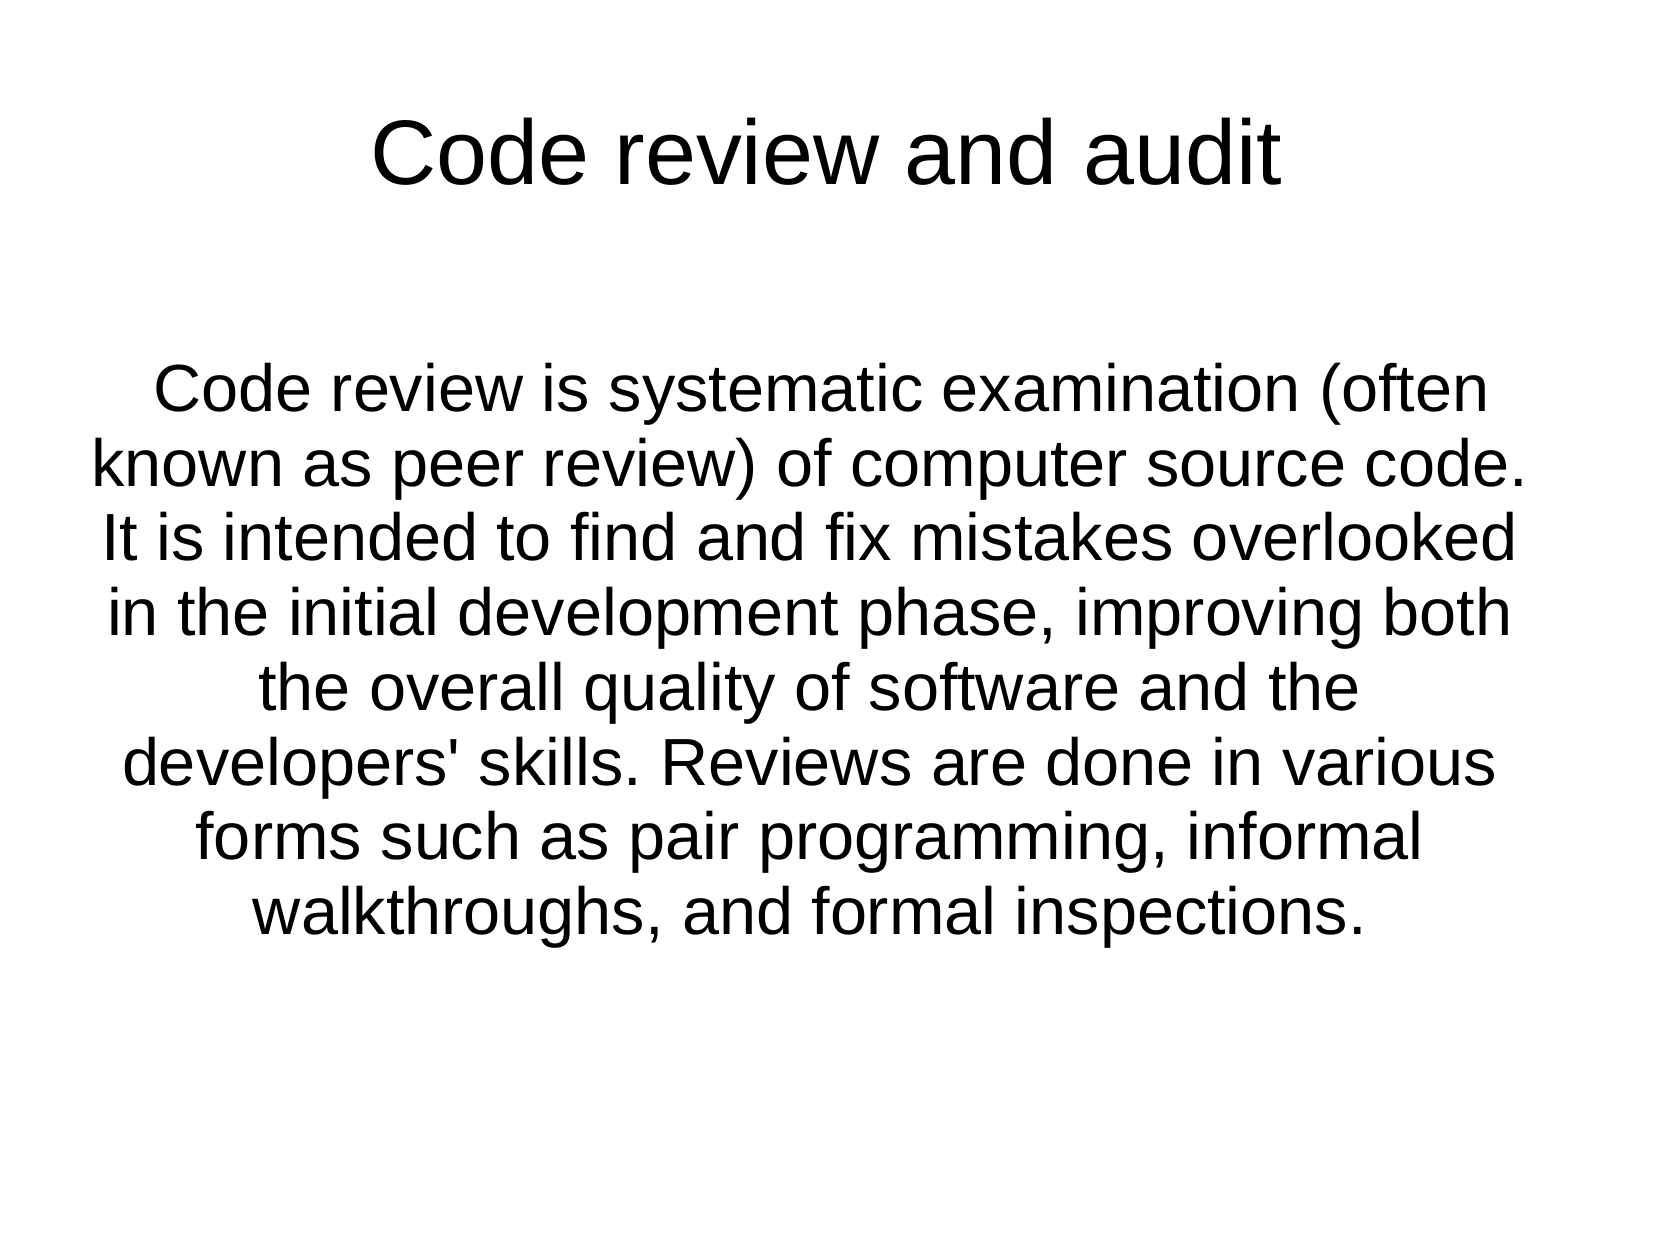

# Code review and audit
Code review is systematic examination (often known as peer review) of computer source code. It is intended to find and fix mistakes overlooked in the initial development phase, improving both the overall quality of software and the developers' skills. Reviews are done in various forms such as pair programming, informal walkthroughs, and formal inspections.